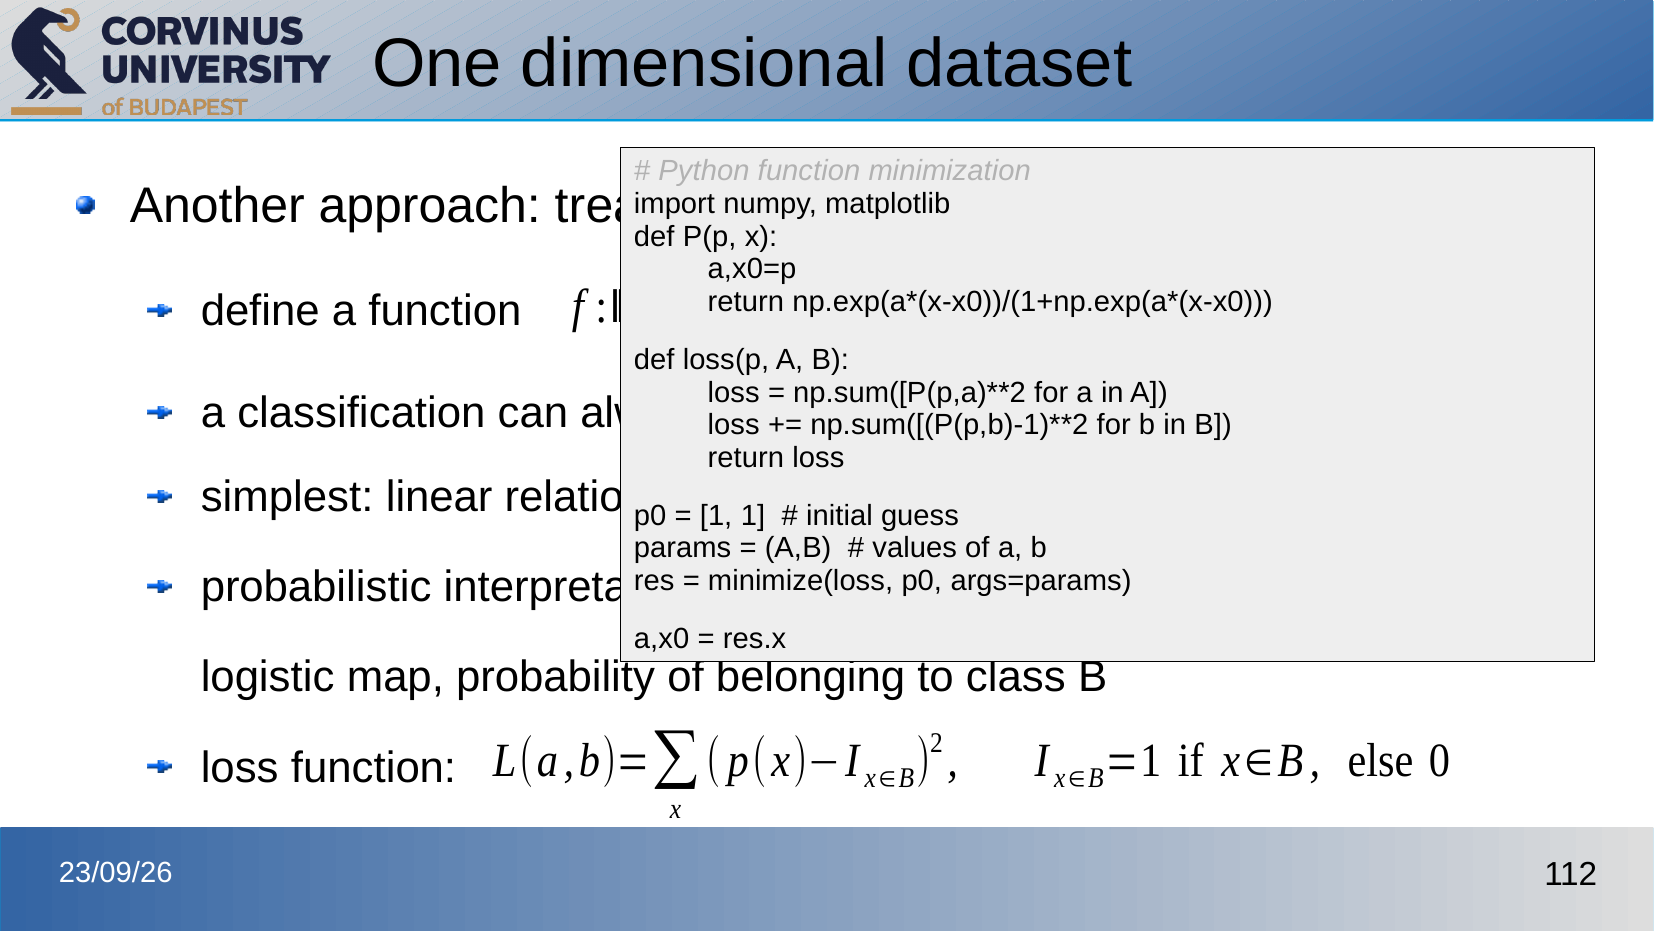

# One dimensional dataset
# Python function minimization import numpy, matplotlib def P(p, x): a,x0=p return np.exp(a*(x-x0))/(1+np.exp(a*(x-x0)))
def loss(p, A, B):
	loss = np.sum([P(p,a)**2 for a in A])
	loss += np.sum([(P(p,b)-1)**2 for b in B])
	return loss
p0 = [1, 1] # initial guess
params = (A,B) # values of a, b
res = minimize(loss, p0, args=params)
a,x0 = res.x
Another approach: treat the problem as a regression
define a function
a classification can always be translated to regression
simplest: linear relation f(x)=ax+b
probabilistic interpretation:
logistic map, probability of belonging to class B
loss function: